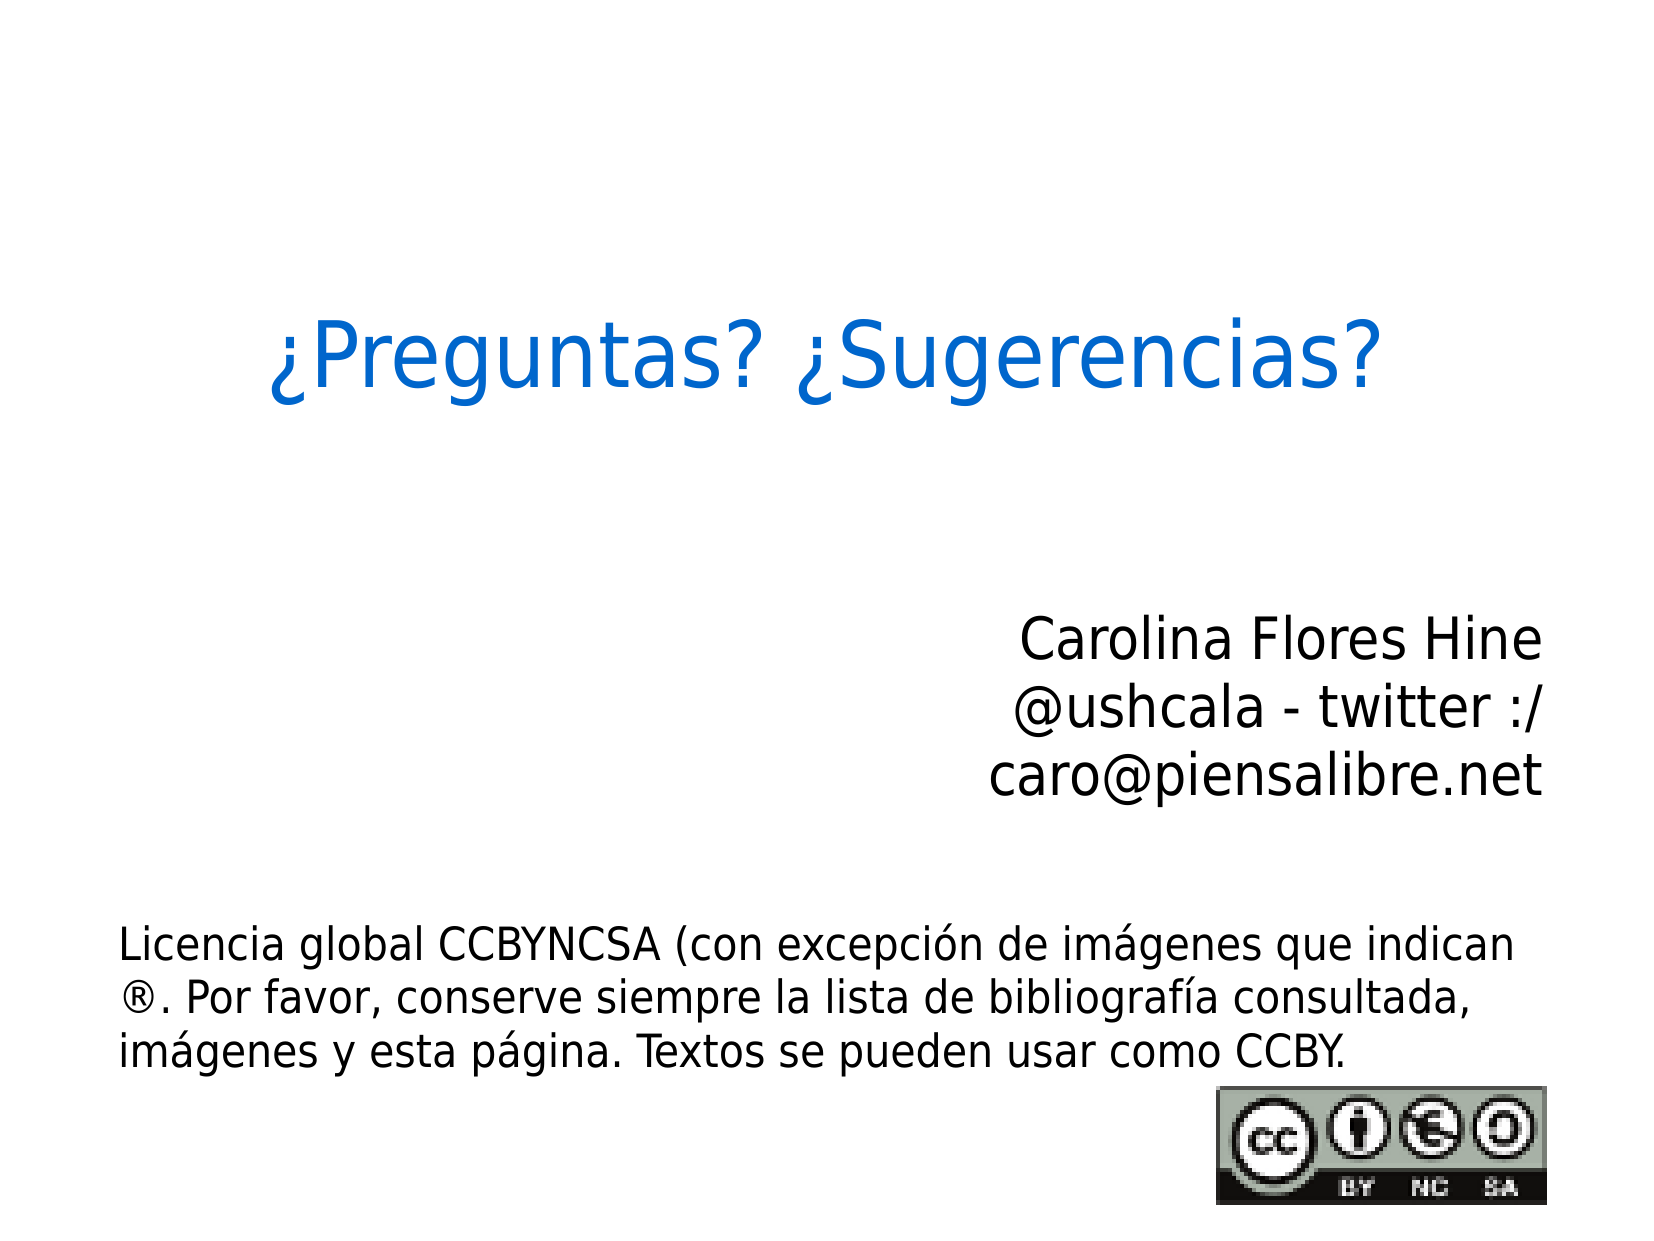

# ¿Preguntas? ¿Sugerencias?
Carolina Flores Hine
@ushcala - twitter :/
caro@piensalibre.net
Licencia global CCBYNCSA (con excepción de imágenes que indican ®. Por favor, conserve siempre la lista de bibliografía consultada, imágenes y esta página. Textos se pueden usar como CCBY.